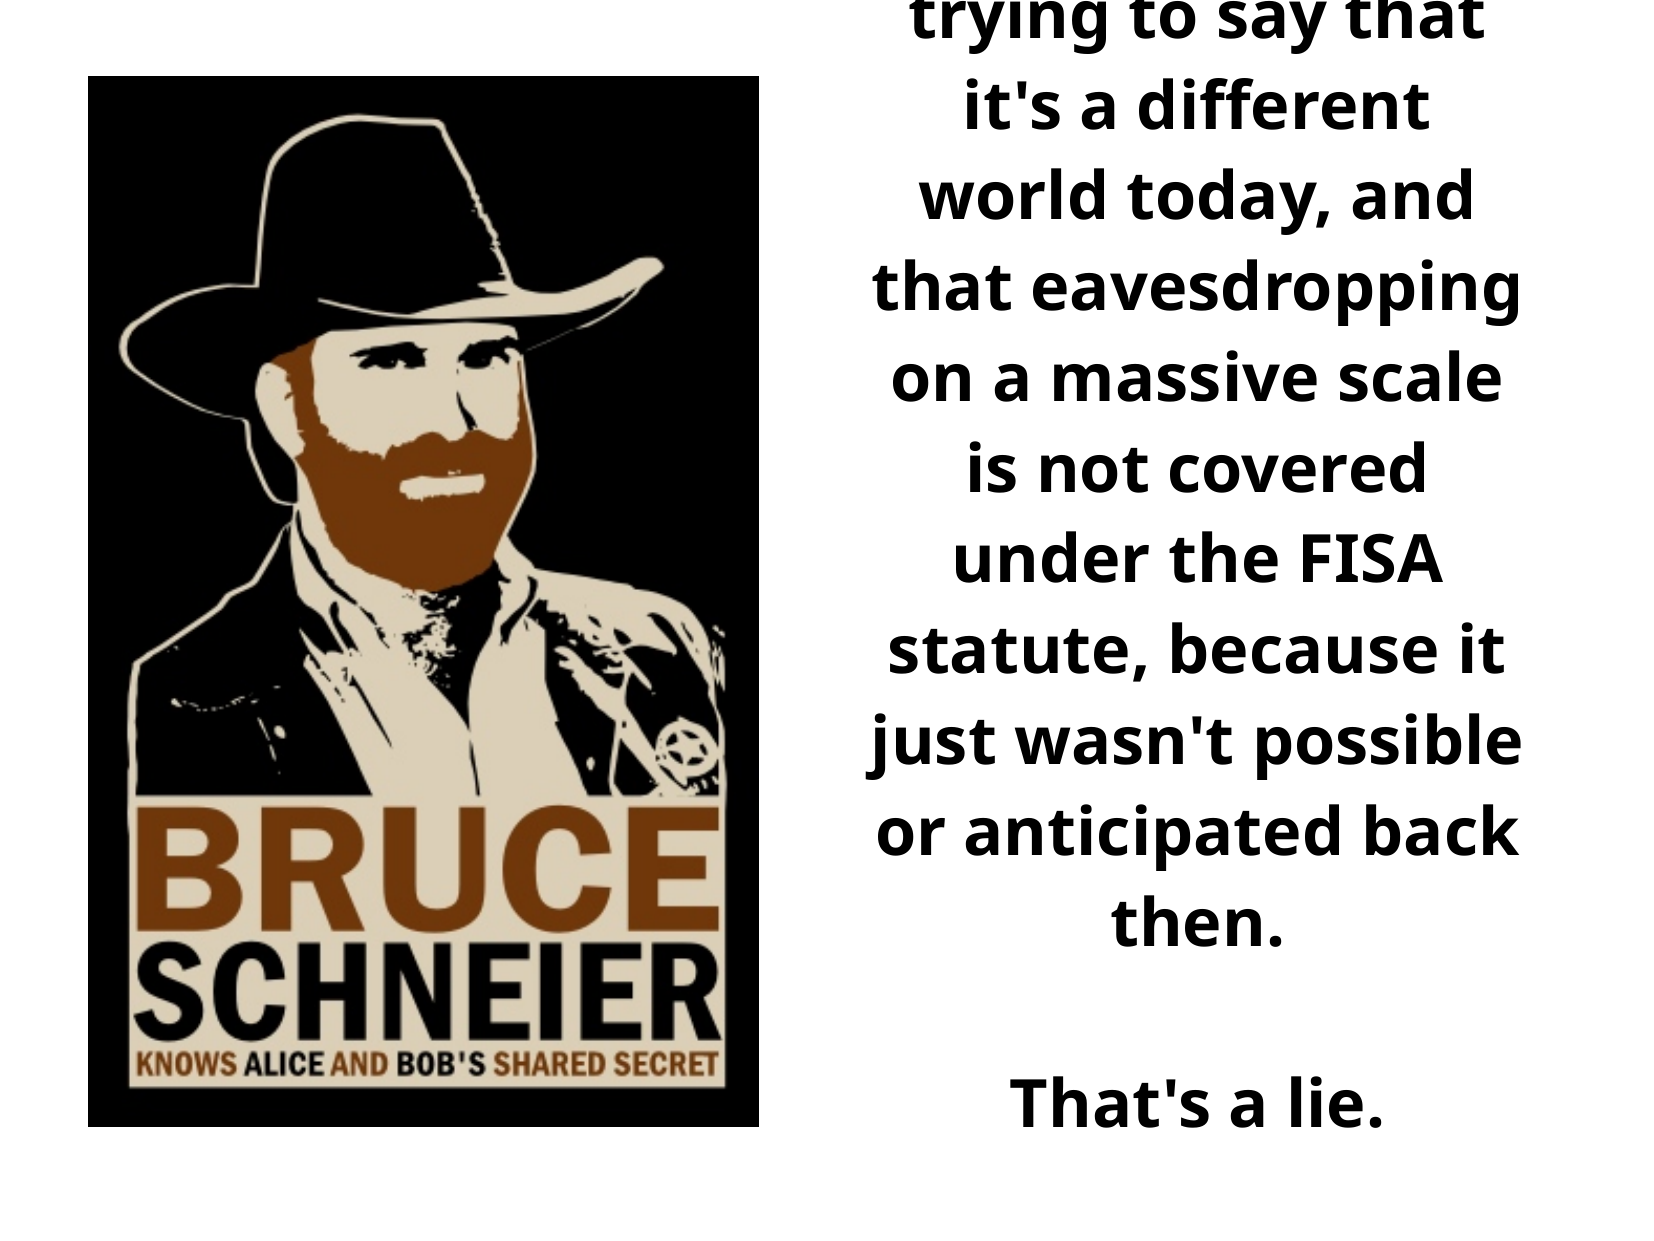

A lot of people are trying to say that it's a different world today, and that eavesdropping on a massive scale is not covered under the FISA statute, because it just wasn't possible or anticipated back then.
That's a lie.
December 29, 2005